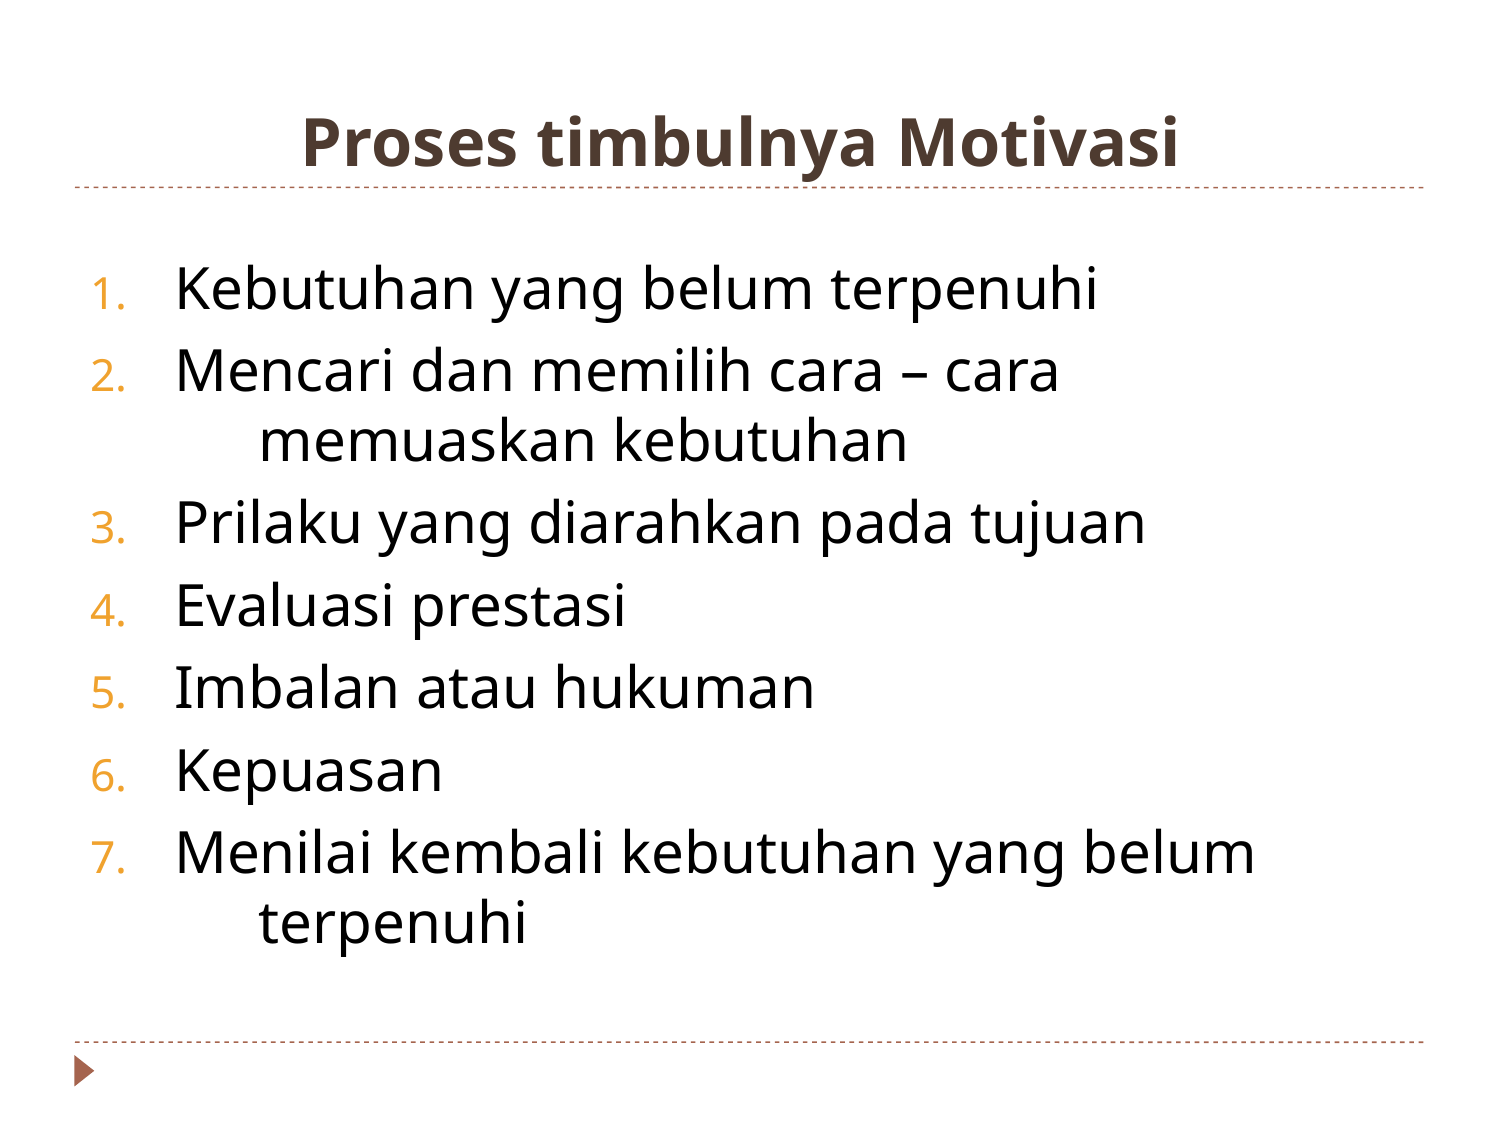

# Proses timbulnya Motivasi
Kebutuhan yang belum terpenuhi
Mencari dan memilih cara – cara memuaskan kebutuhan
Prilaku yang diarahkan pada tujuan
Evaluasi prestasi
Imbalan atau hukuman
Kepuasan
Menilai kembali kebutuhan yang belum terpenuhi